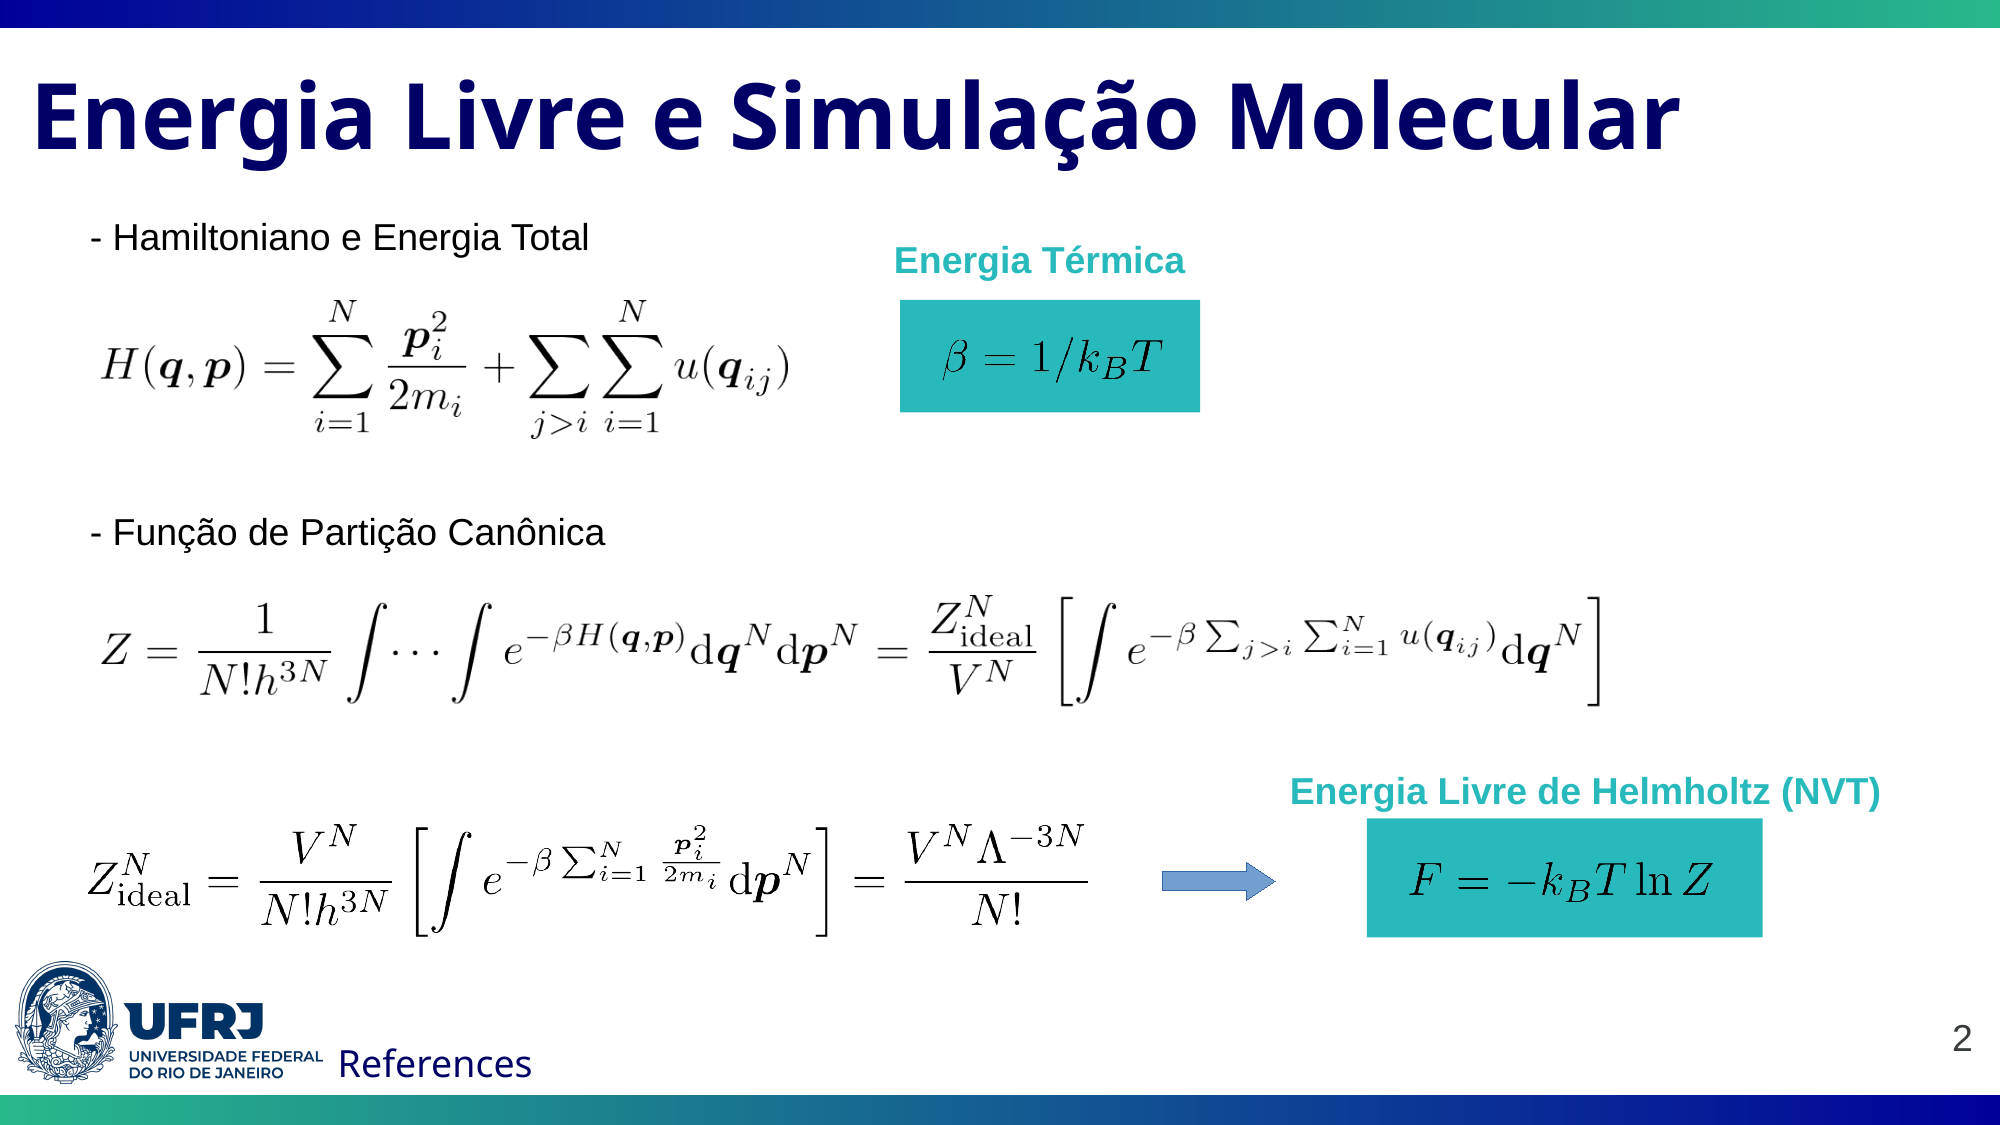

Energia Livre e Simulação Molecular
- Hamiltoniano e Energia Total
Energia Térmica
- Função de Partição Canônica
Energia Livre de Helmholtz (NVT)
2
References